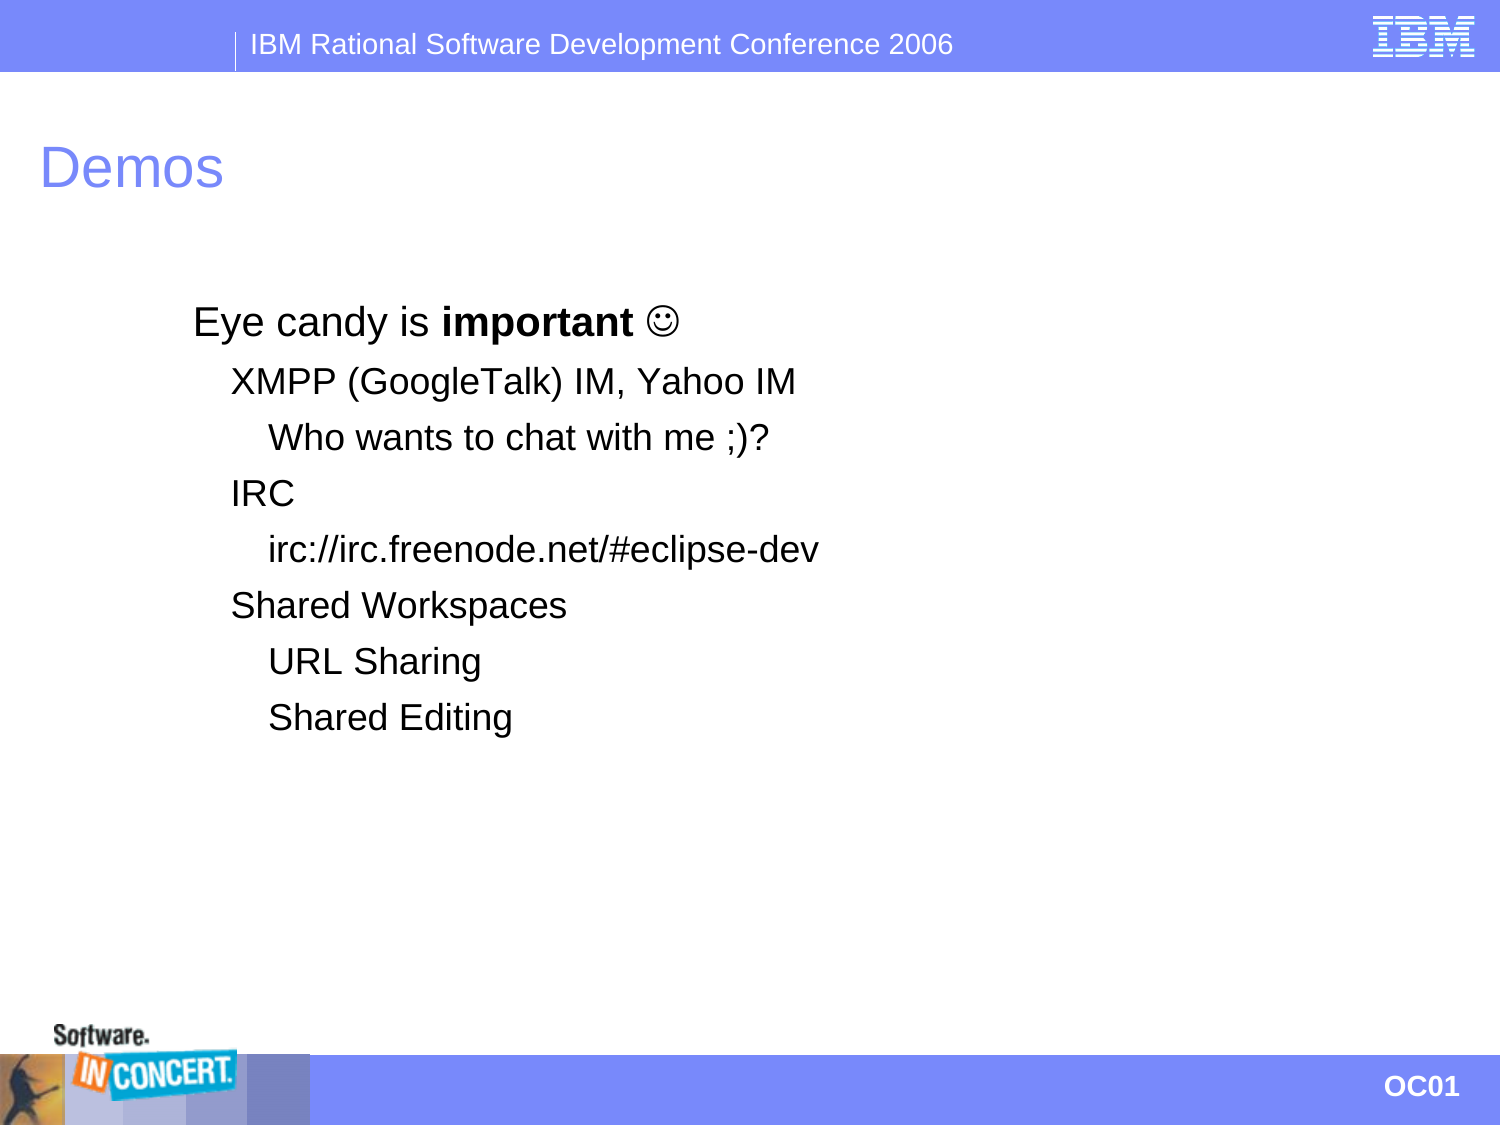

# Demos
Eye candy is important 
XMPP (GoogleTalk) IM, Yahoo IM
Who wants to chat with me ;)?
IRC
irc://irc.freenode.net/#eclipse-dev
Shared Workspaces
URL Sharing
Shared Editing